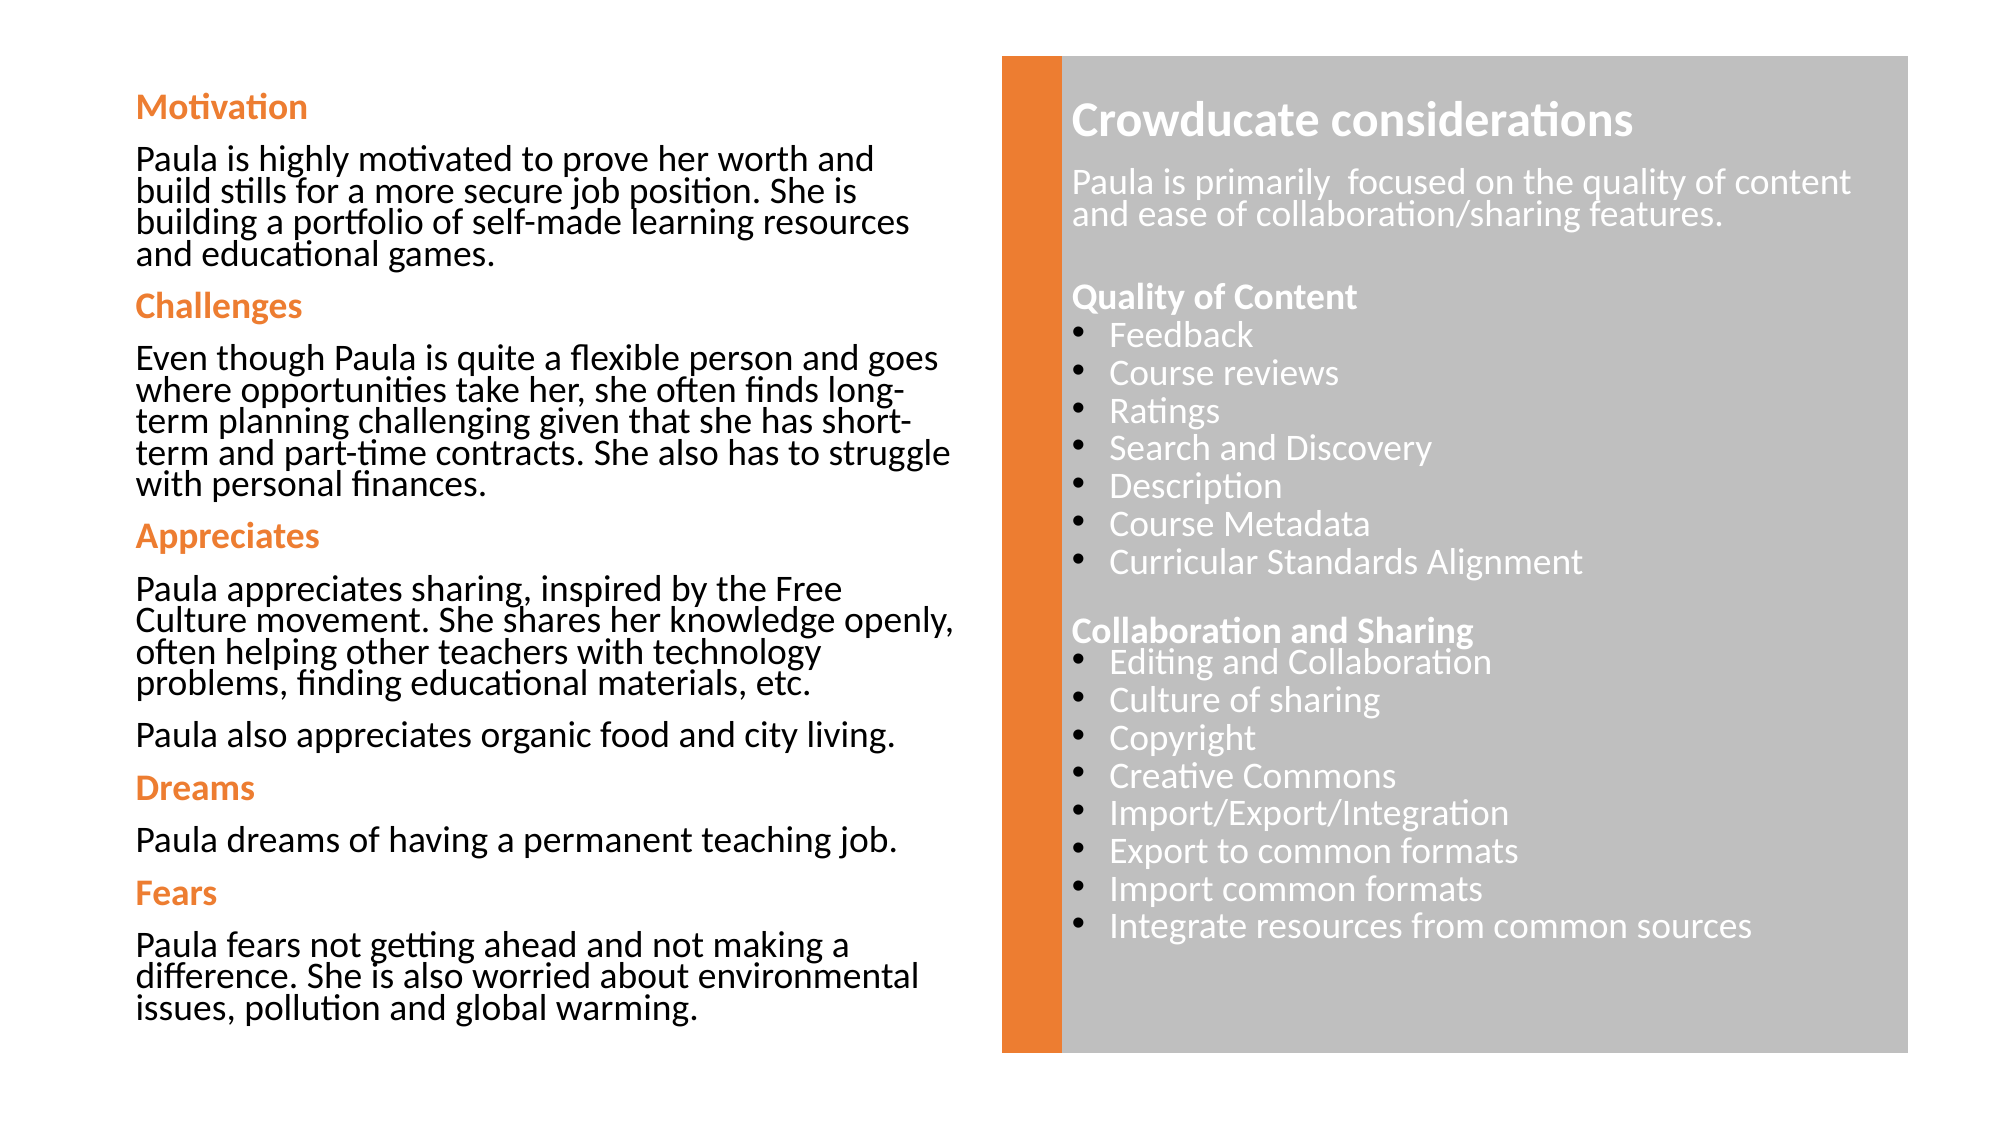

# Motivation
Paula is highly motivated to prove her worth and build stills for a more secure job position. She is building a portfolio of self-made learning resources and educational games.
Challenges
Even though Paula is quite a flexible person and goes where opportunities take her, she often finds long-term planning challenging given that she has short-term and part-time contracts. She also has to struggle with personal finances.
Appreciates
Paula appreciates sharing, inspired by the Free Culture movement. She shares her knowledge openly, often helping other teachers with technology problems, finding educational materials, etc.
Paula also appreciates organic food and city living.
Dreams
Paula dreams of having a permanent teaching job.
Fears
Paula fears not getting ahead and not making a difference. She is also worried about environmental issues, pollution and global warming.
Crowducate considerations
Paula is primarily focused on the quality of content and ease of collaboration/sharing features.
Quality of Content
Feedback
Course reviews
Ratings
Search and Discovery
Description
Course Metadata
Curricular Standards Alignment
Collaboration and Sharing
Editing and Collaboration
Culture of sharing
Copyright
Creative Commons
Import/Export/Integration
Export to common formats
Import common formats
Integrate resources from common sources